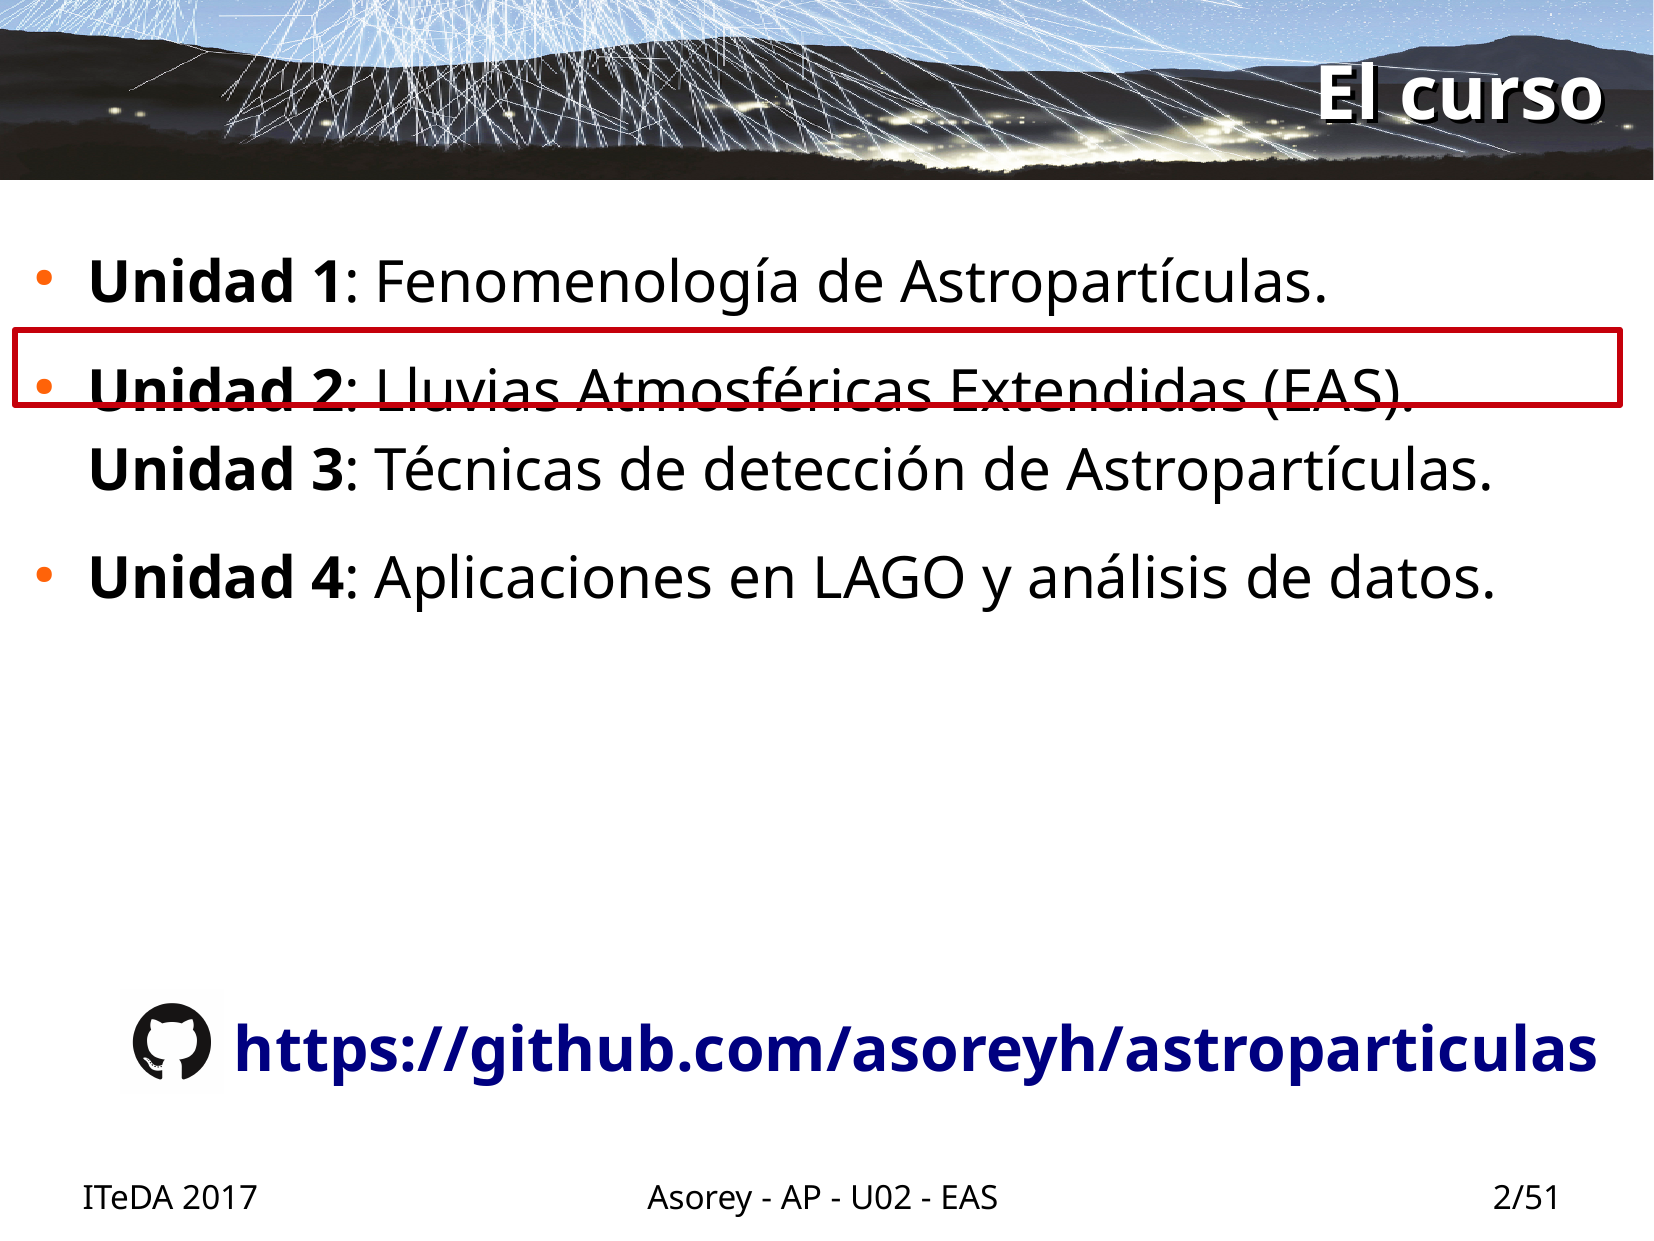

# El curso
Unidad 1: Fenomenología de Astropartículas.
Unidad 2: Lluvias Atmosféricas Extendidas (EAS).
Unidad 3: Técnicas de detección de Astropartículas.
Unidad 4: Aplicaciones en LAGO y análisis de datos.
 https://github.com/asoreyh/astroparticulas
ITeDA 2017
Asorey - AP - U02 - EAS
2